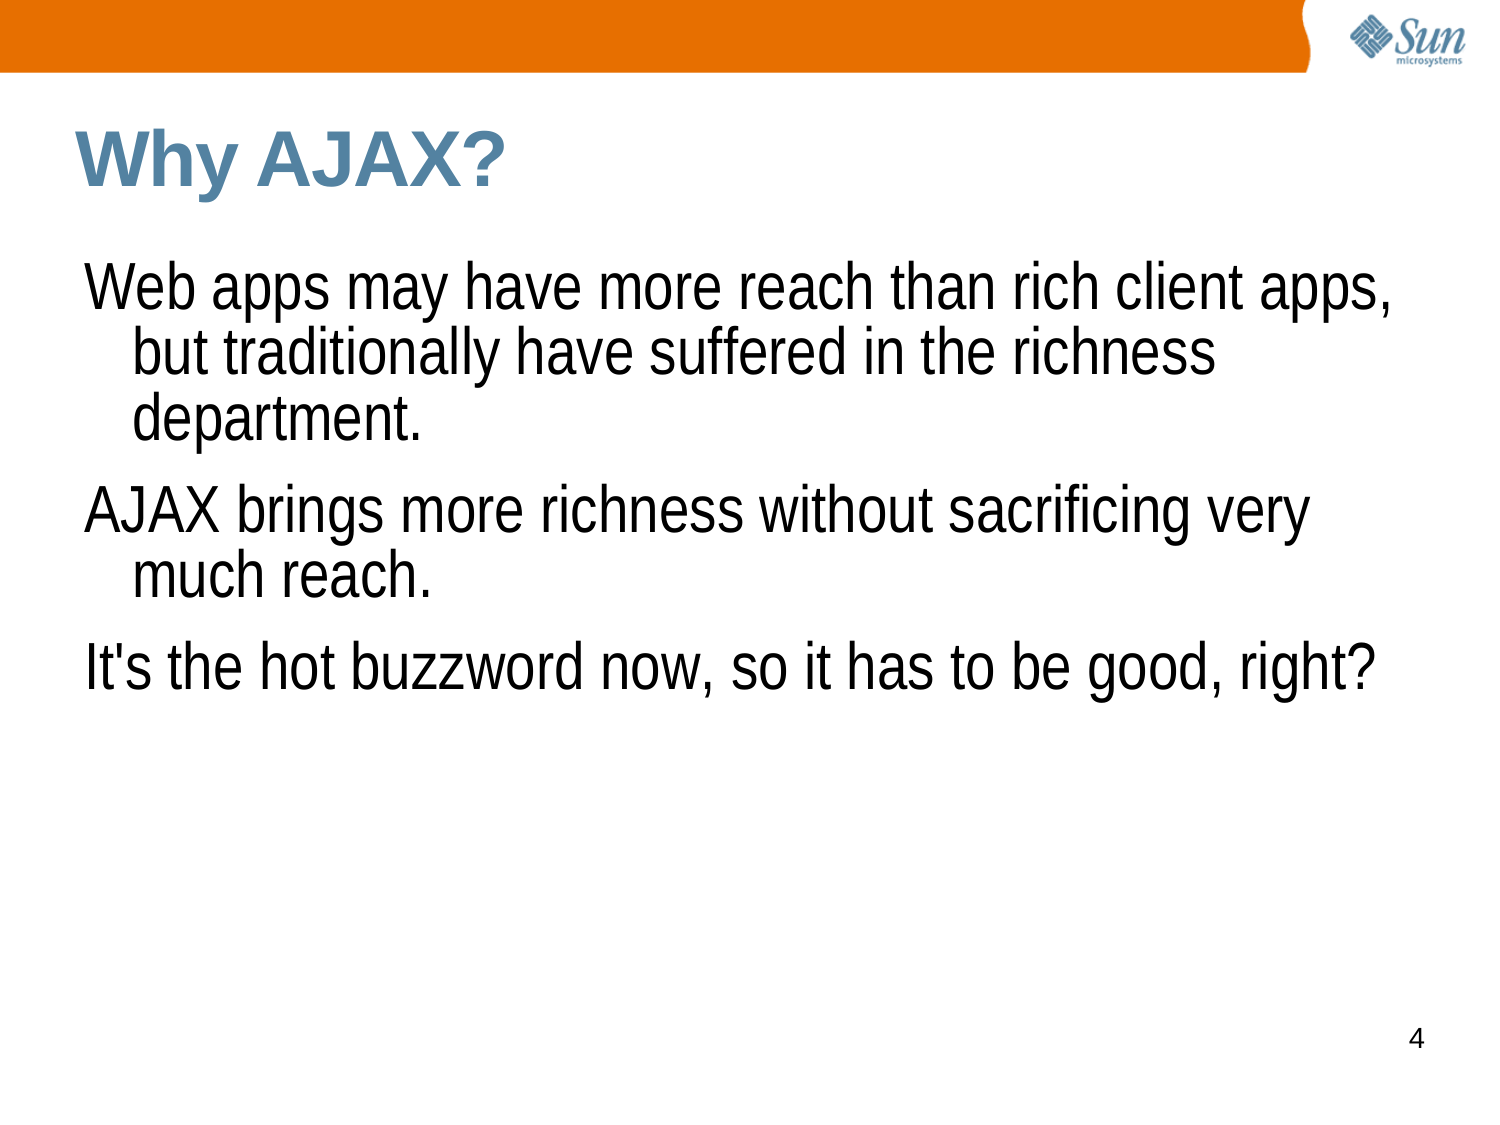

# Why AJAX?
Web apps may have more reach than rich client apps, but traditionally have suffered in the richness department.
AJAX brings more richness without sacrificing very much reach.
It's the hot buzzword now, so it has to be good, right?
4